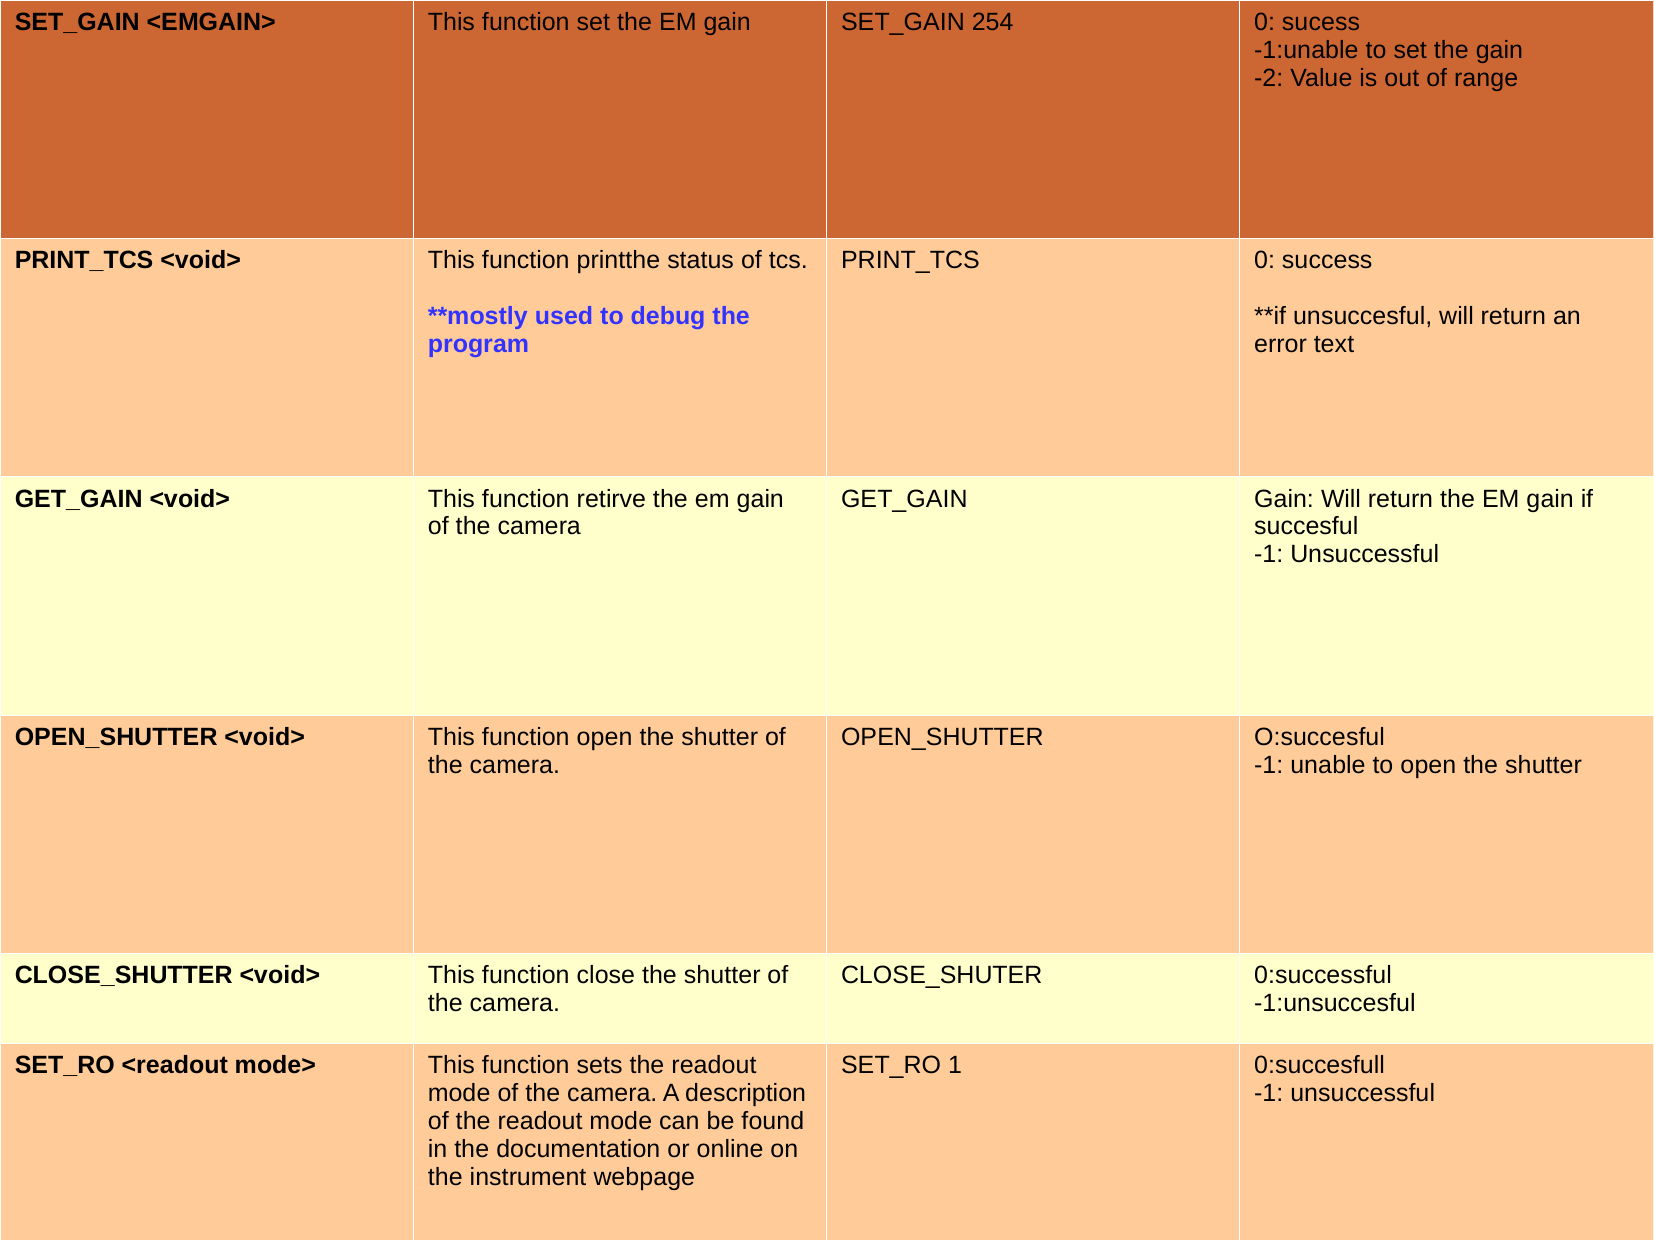

| SET\_GAIN <EMGAIN> | This function set the EM gain | SET\_GAIN 254 | 0: sucess -1:unable to set the gain -2: Value is out of range |
| --- | --- | --- | --- |
| PRINT\_TCS <void> | This function printthe status of tcs. \*\*mostly used to debug the program | PRINT\_TCS | 0: success \*\*if unsuccesful, will return an error text |
| GET\_GAIN <void> | This function retirve the em gain of the camera | GET\_GAIN | Gain: Will return the EM gain if succesful -1: Unsuccessful |
| OPEN\_SHUTTER <void> | This function open the shutter of the camera. | OPEN\_SHUTTER | O:succesful -1: unable to open the shutter |
| CLOSE\_SHUTTER <void> | This function close the shutter of the camera. | CLOSE\_SHUTER | 0:successful -1:unsuccesful |
| SET\_RO <readout mode> | This function sets the readout mode of the camera. A description of the readout mode can be found in the documentation or online on the instrument webpage | SET\_RO 1 | 0:succesfull -1: unsuccessful |